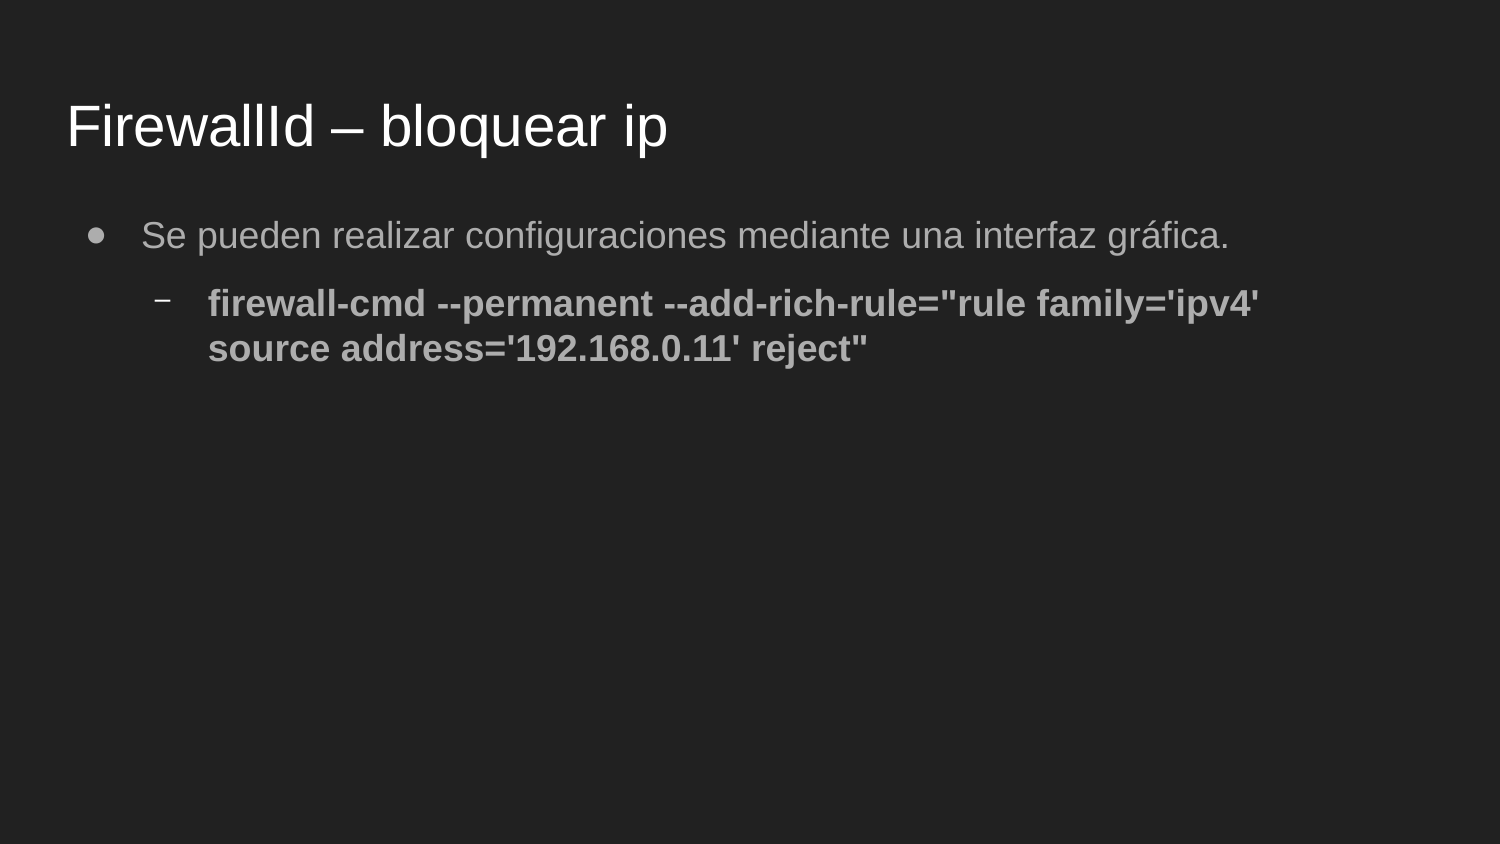

# FirewallId – bloquear ip
Se pueden realizar configuraciones mediante una interfaz gráfica.
firewall-cmd --permanent --add-rich-rule="rule family='ipv4' source address='192.168.0.11' reject"